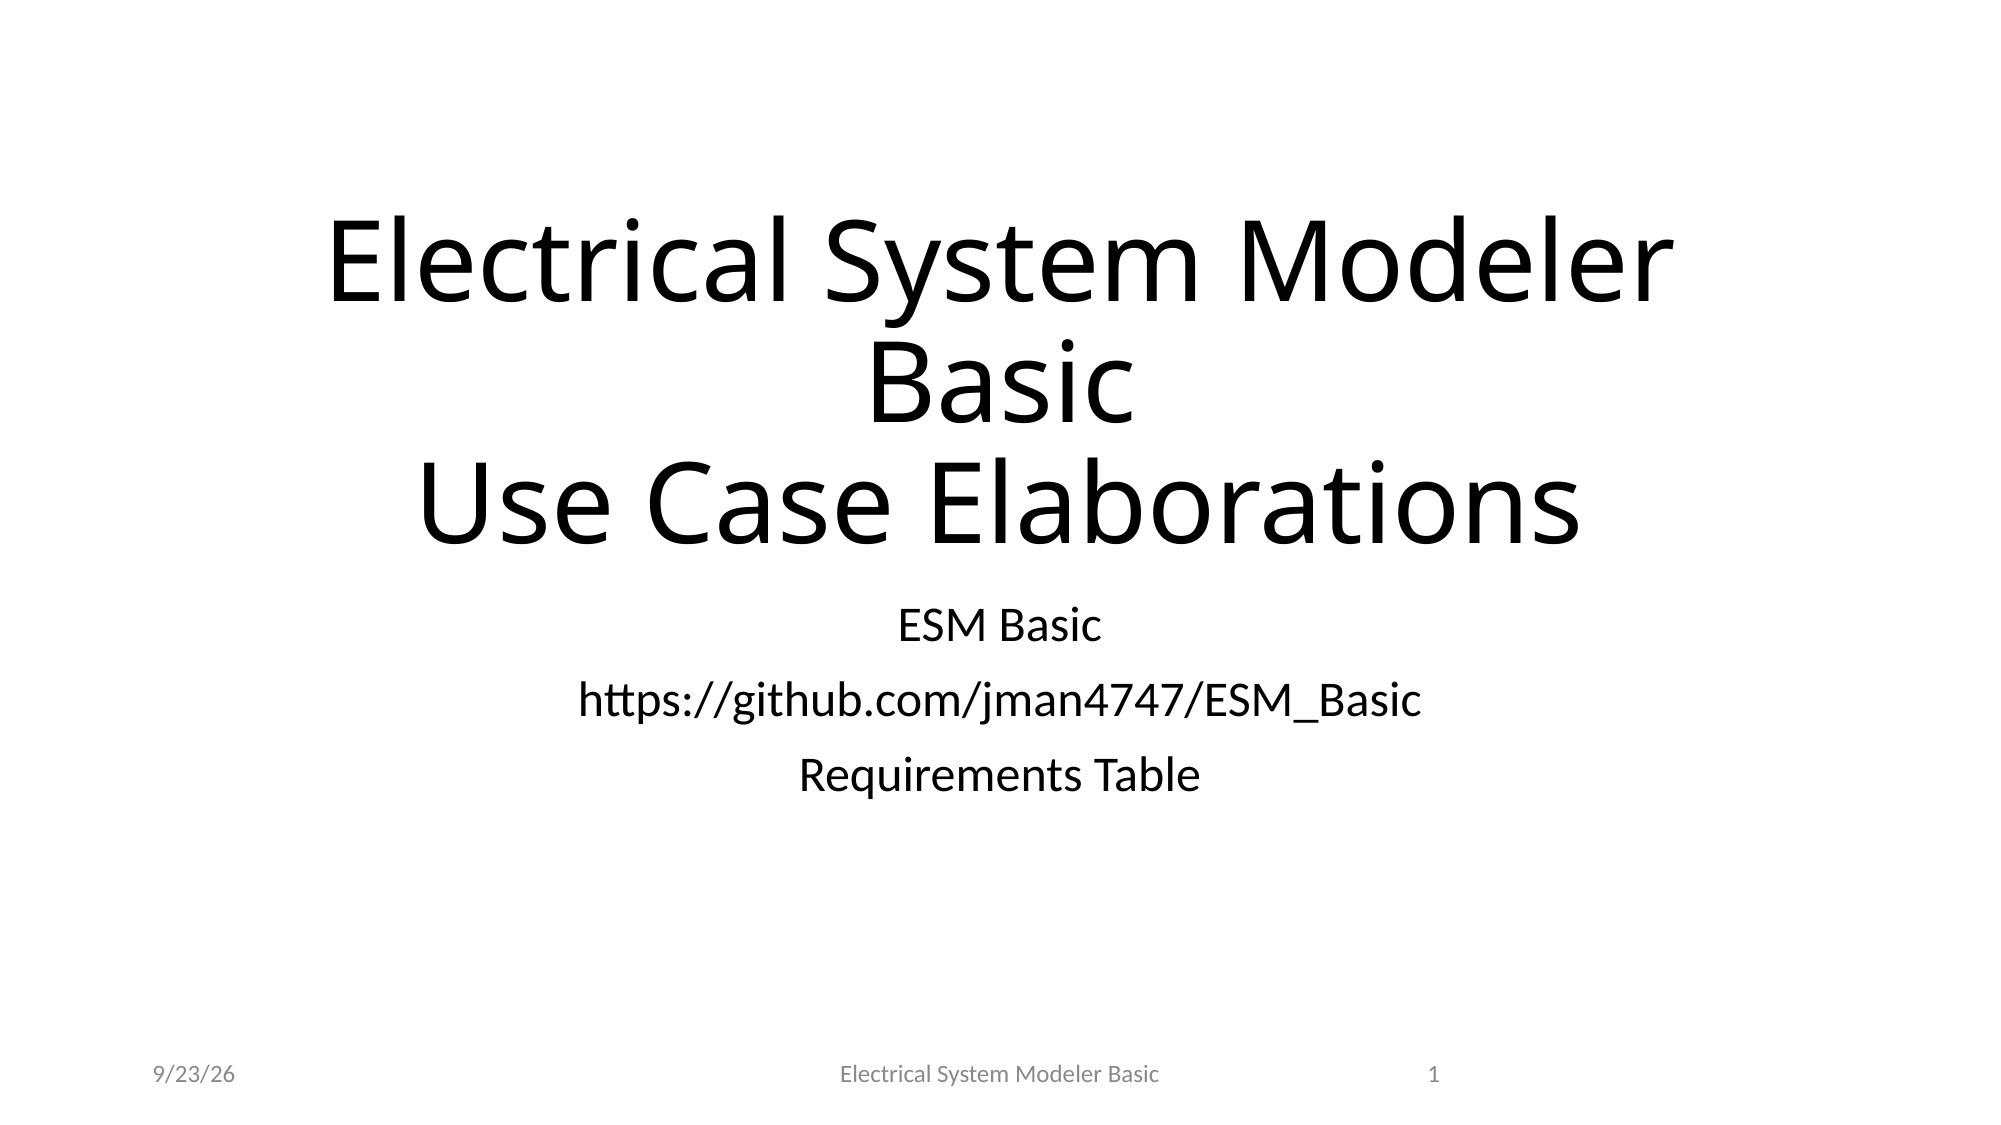

# Electrical System Modeler Basic Use Case Elaborations
ESM Basic
https://github.com/jman4747/ESM_Basic
Requirements Table
Electrical System Modeler Basic